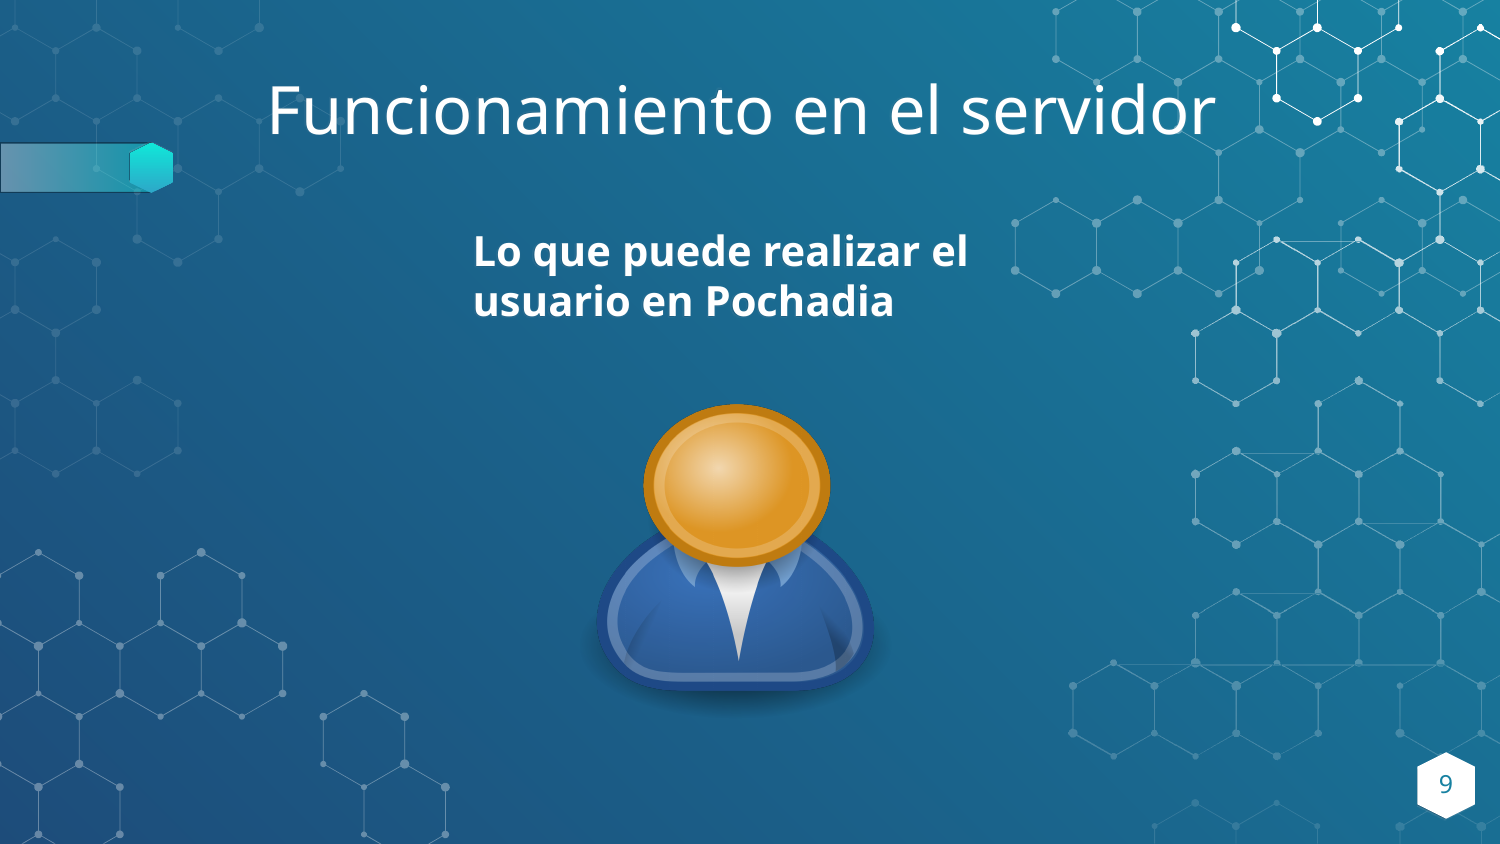

Funcionamiento en el servidor
# Lo que puede realizar el usuario en Pochadia